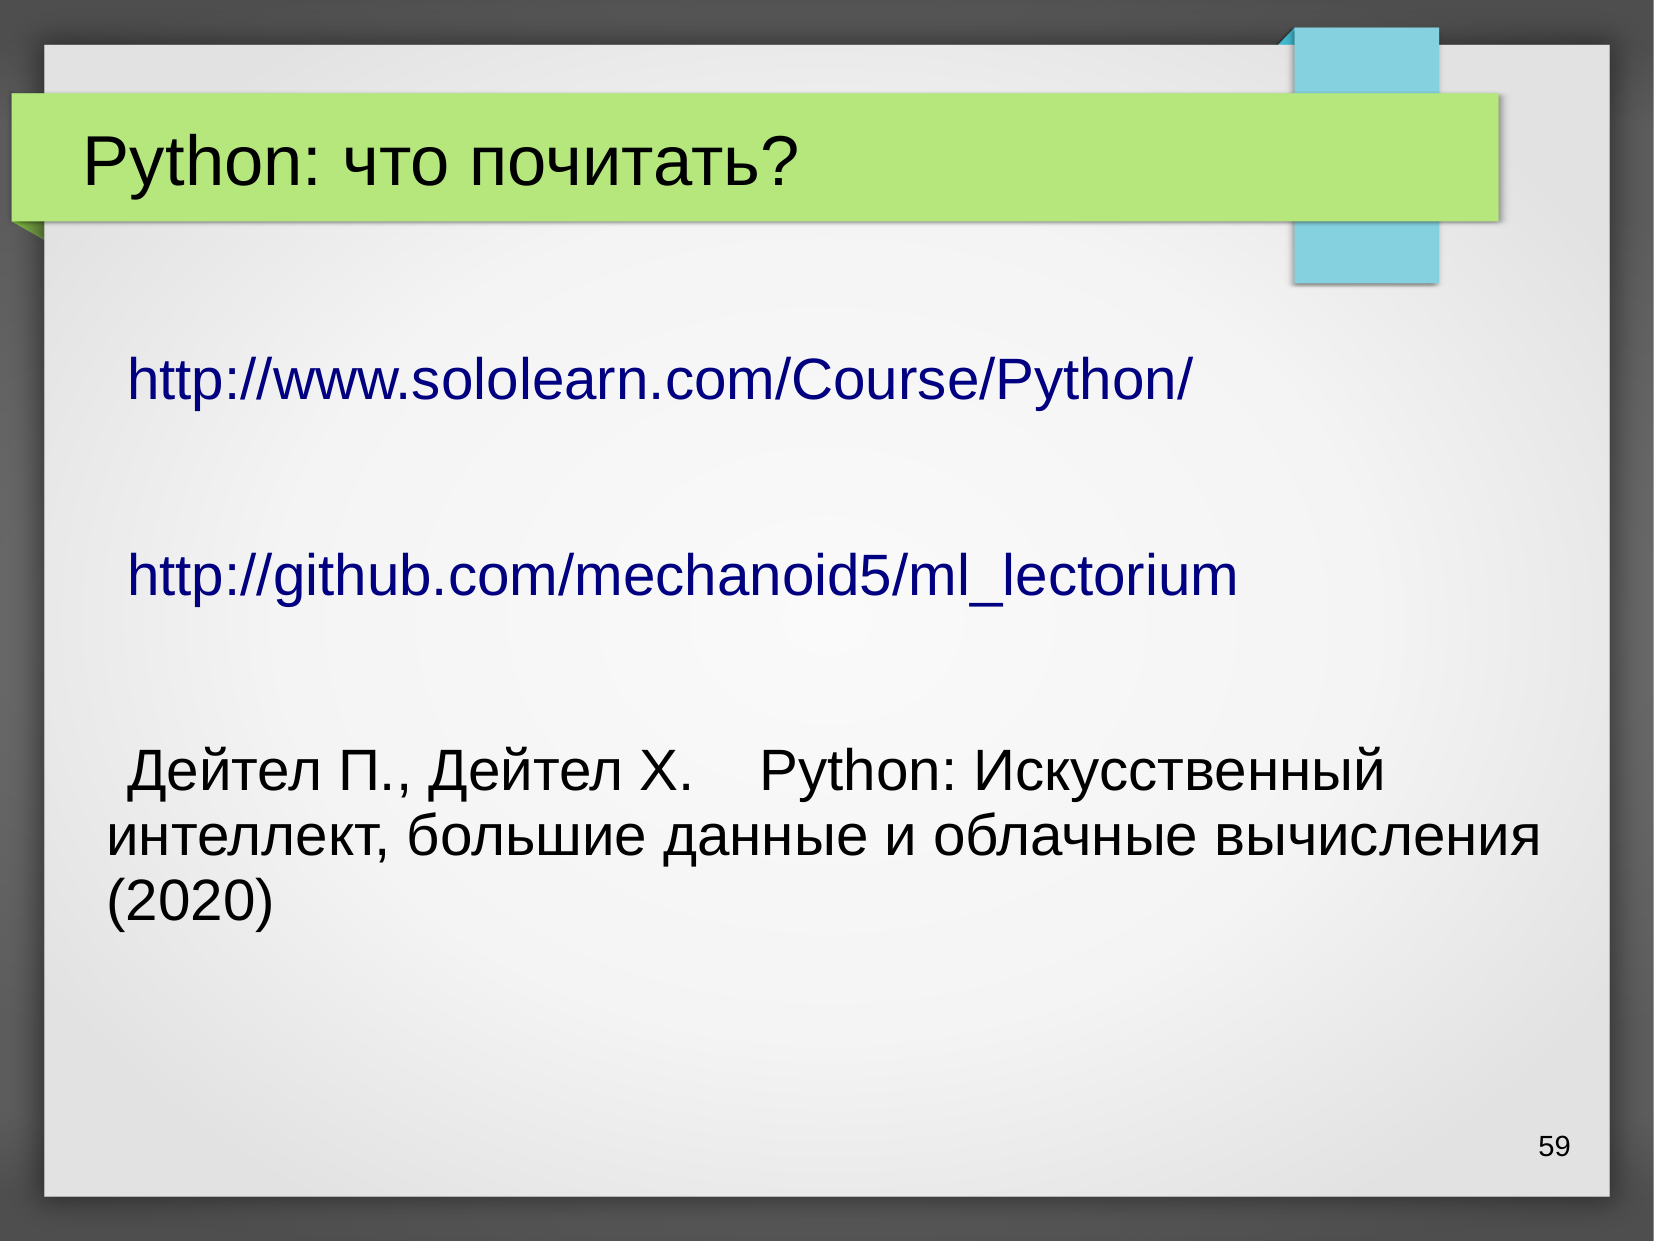

# Python: что почитать?
http://www.sololearn.com/Course/Python/
http://github.com/mechanoid5/ml_lectorium
Дейтел П., Дейтел Х. Python: Искусственный интеллект, большие данные и облачные вычисления (2020)
59